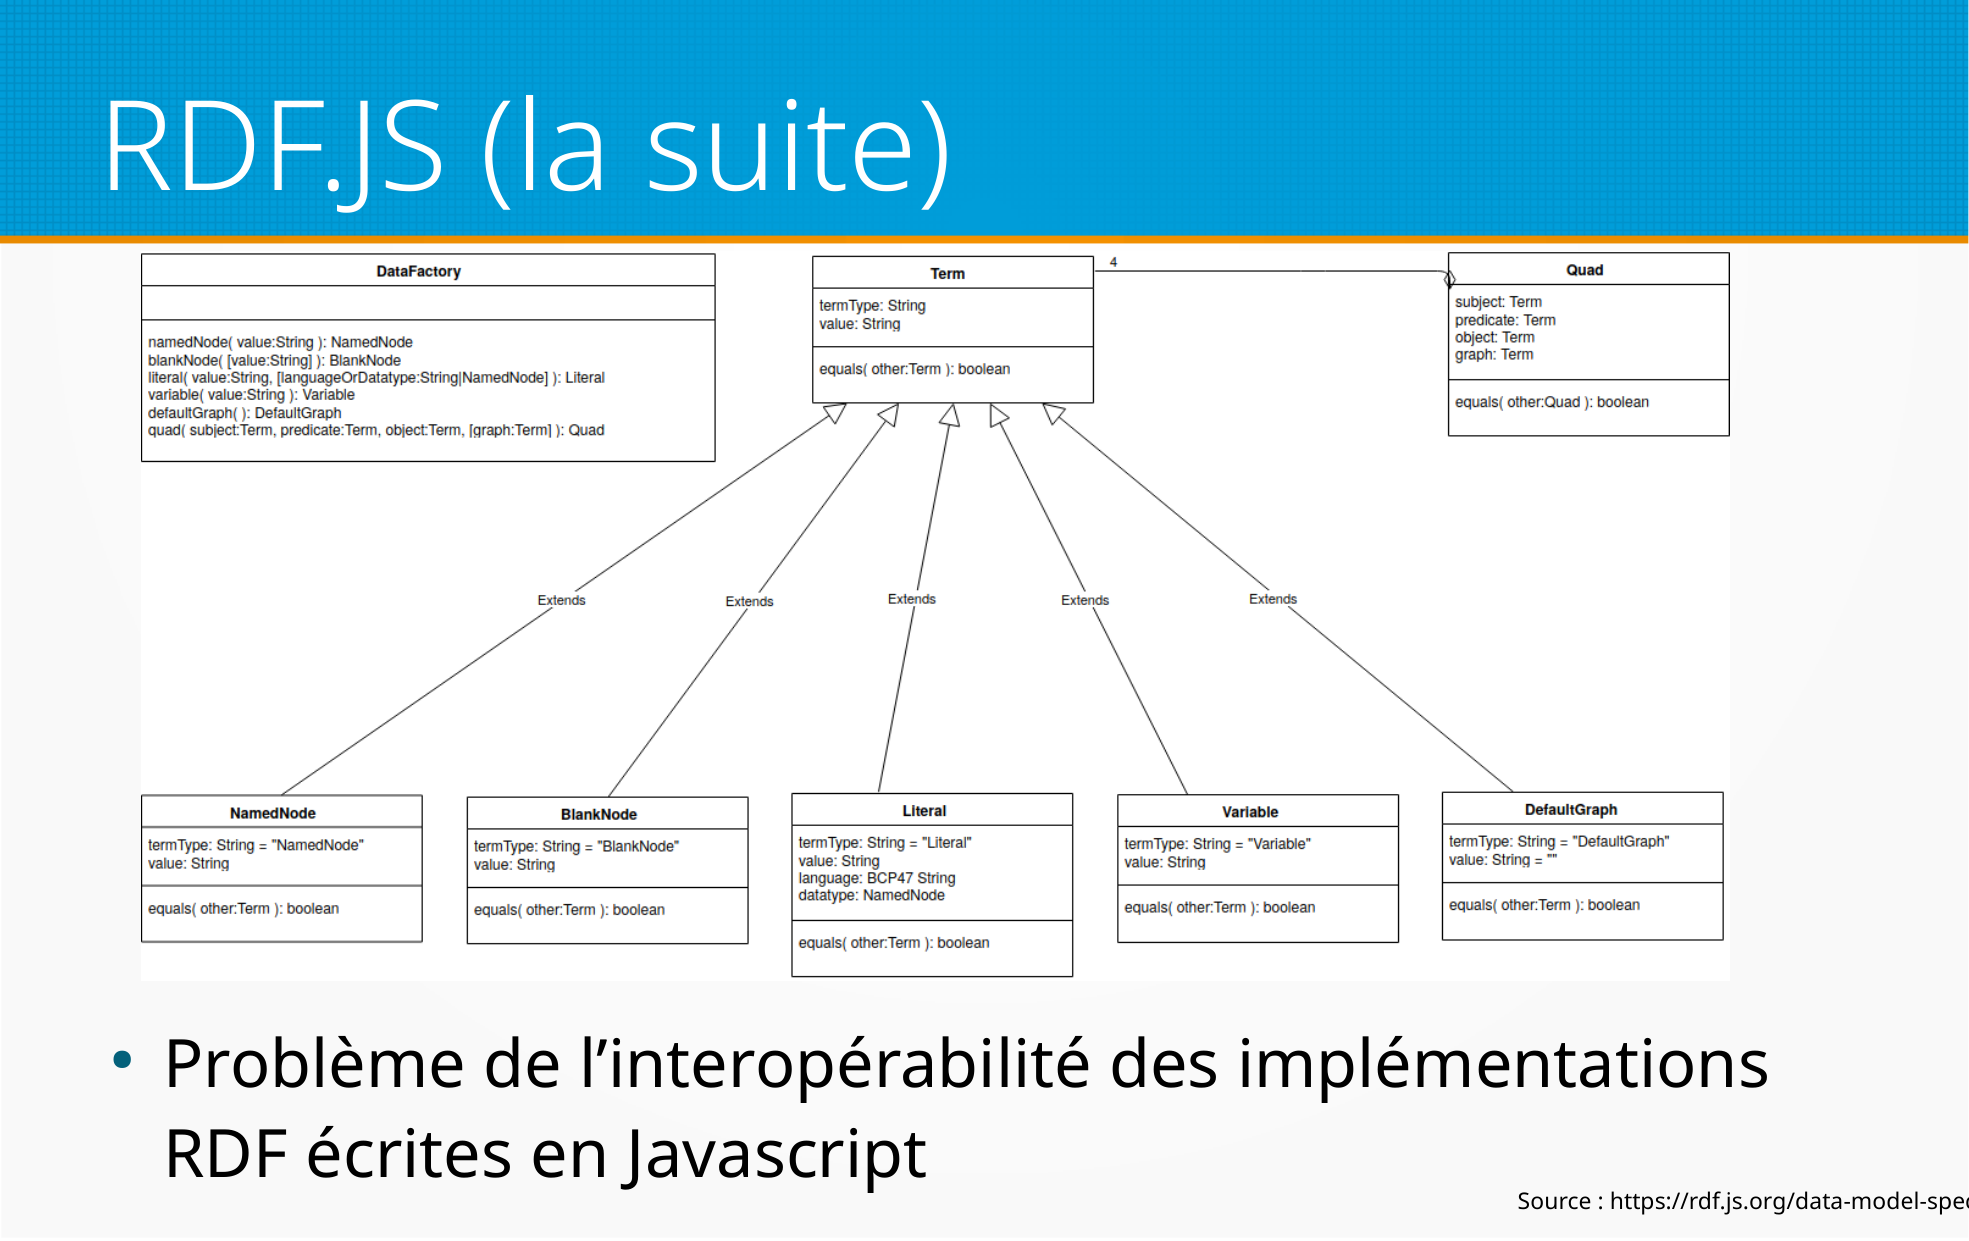

# RDF.JS (la suite)
Problème de l’interopérabilité des implémentations RDF écrites en Javascript
Source : https://rdf.js.org/data-model-spec/